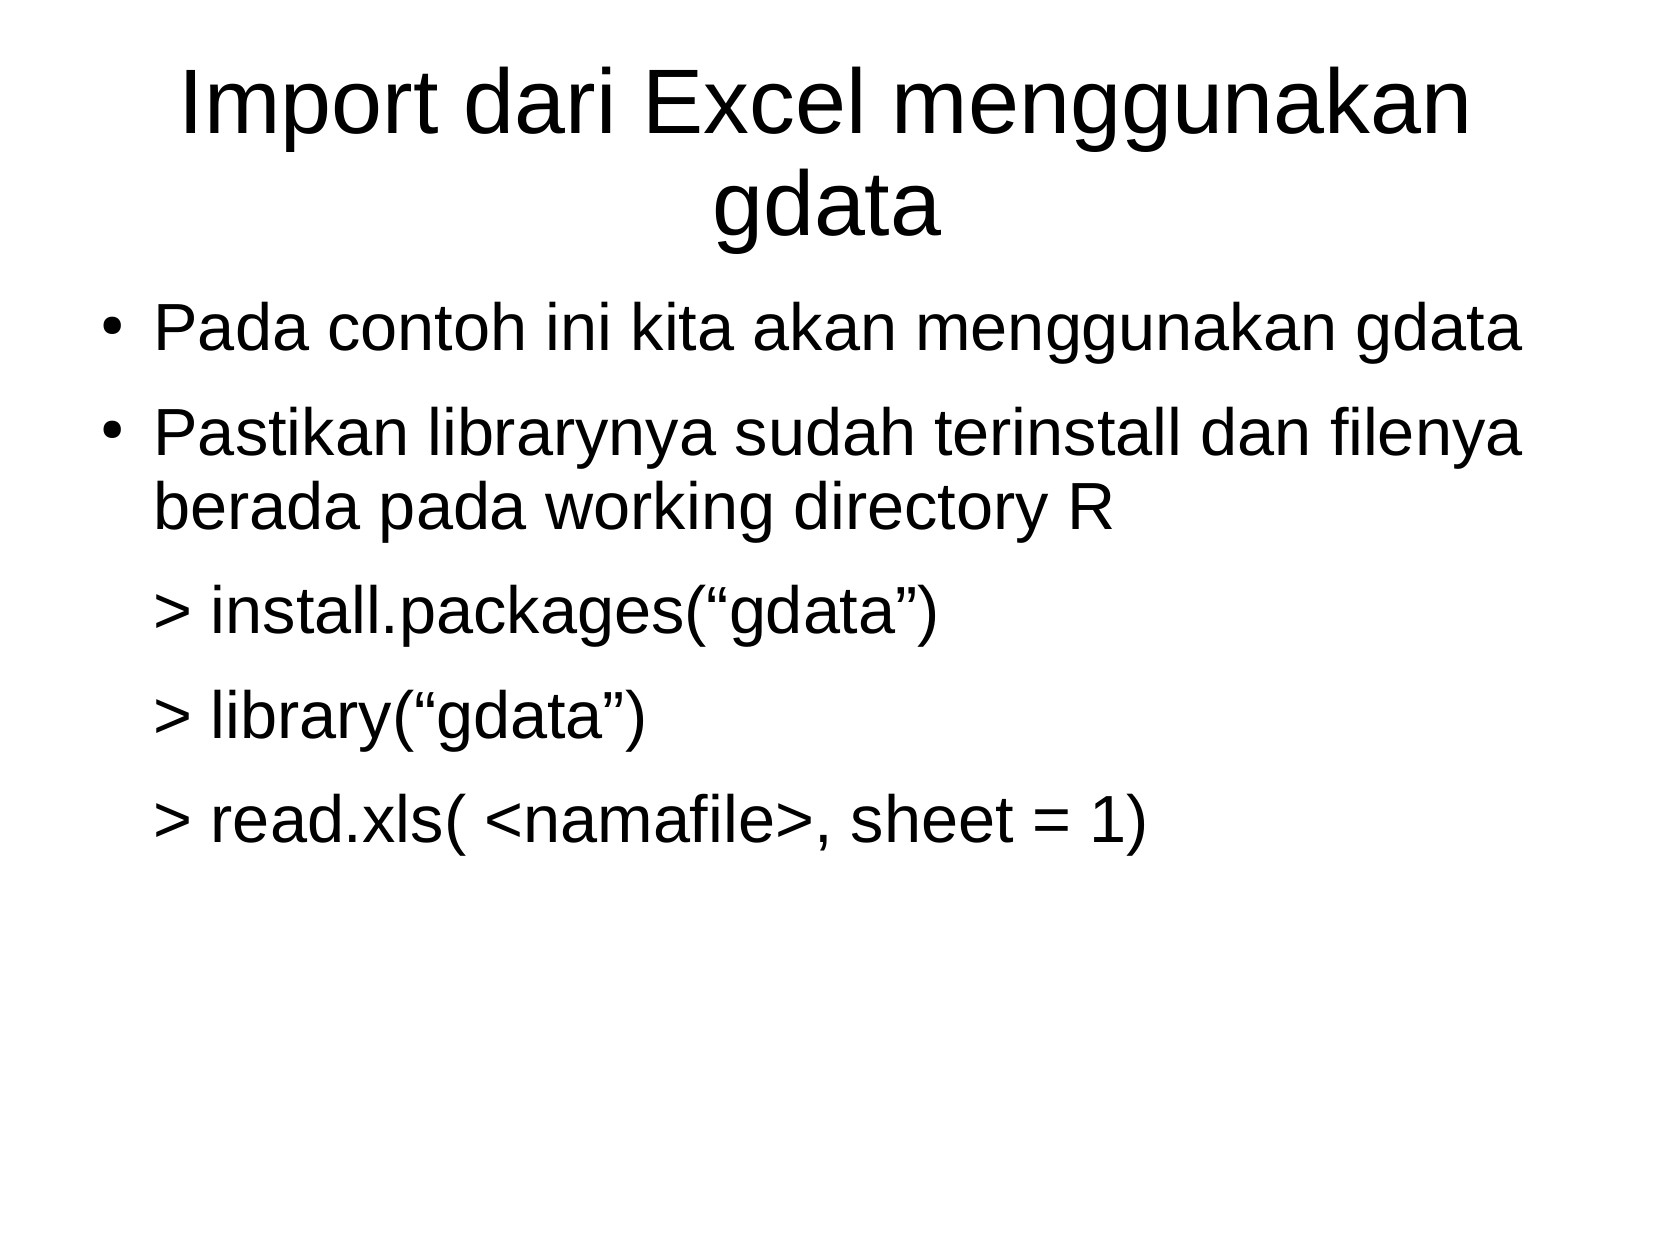

# Import dari Excel menggunakan gdata
Pada contoh ini kita akan menggunakan gdata
Pastikan librarynya sudah terinstall dan filenya berada pada working directory R
> install.packages(“gdata”)
> library(“gdata”)
> read.xls( <namafile>, sheet = 1)